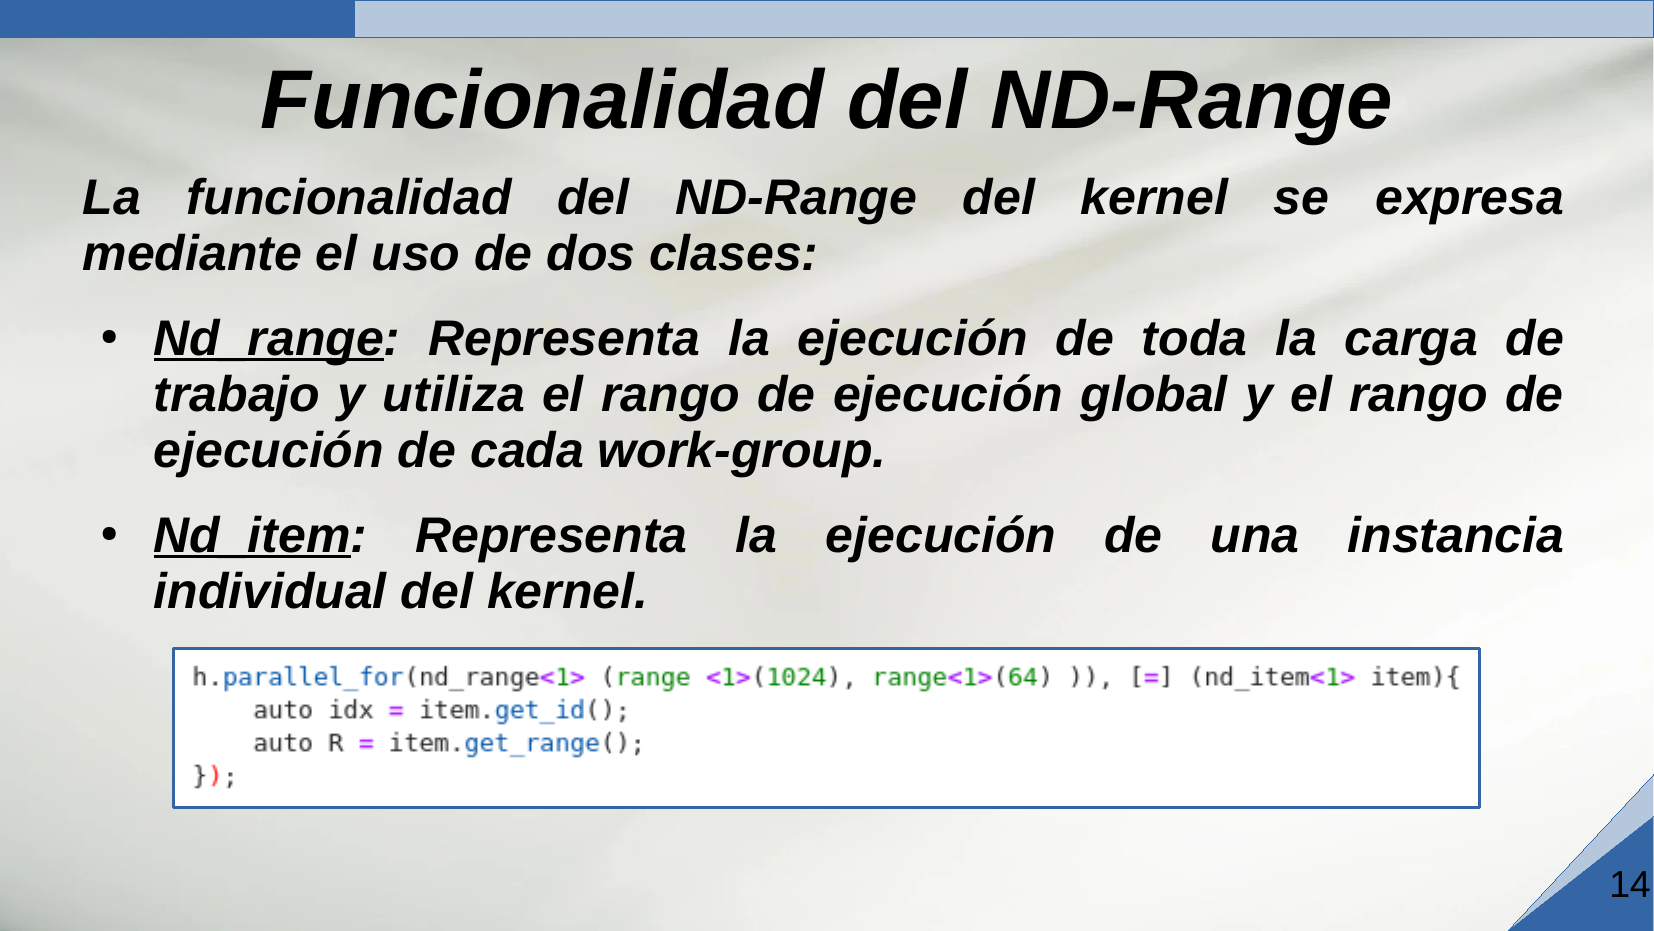

Funcionalidad del ND-Range
# La funcionalidad del ND-Range del kernel se expresa mediante el uso de dos clases:
Nd_range: Representa la ejecución de toda la carga de trabajo y utiliza el rango de ejecución global y el rango de ejecución de cada work-group.
Nd_item: Representa la ejecución de una instancia individual del kernel.